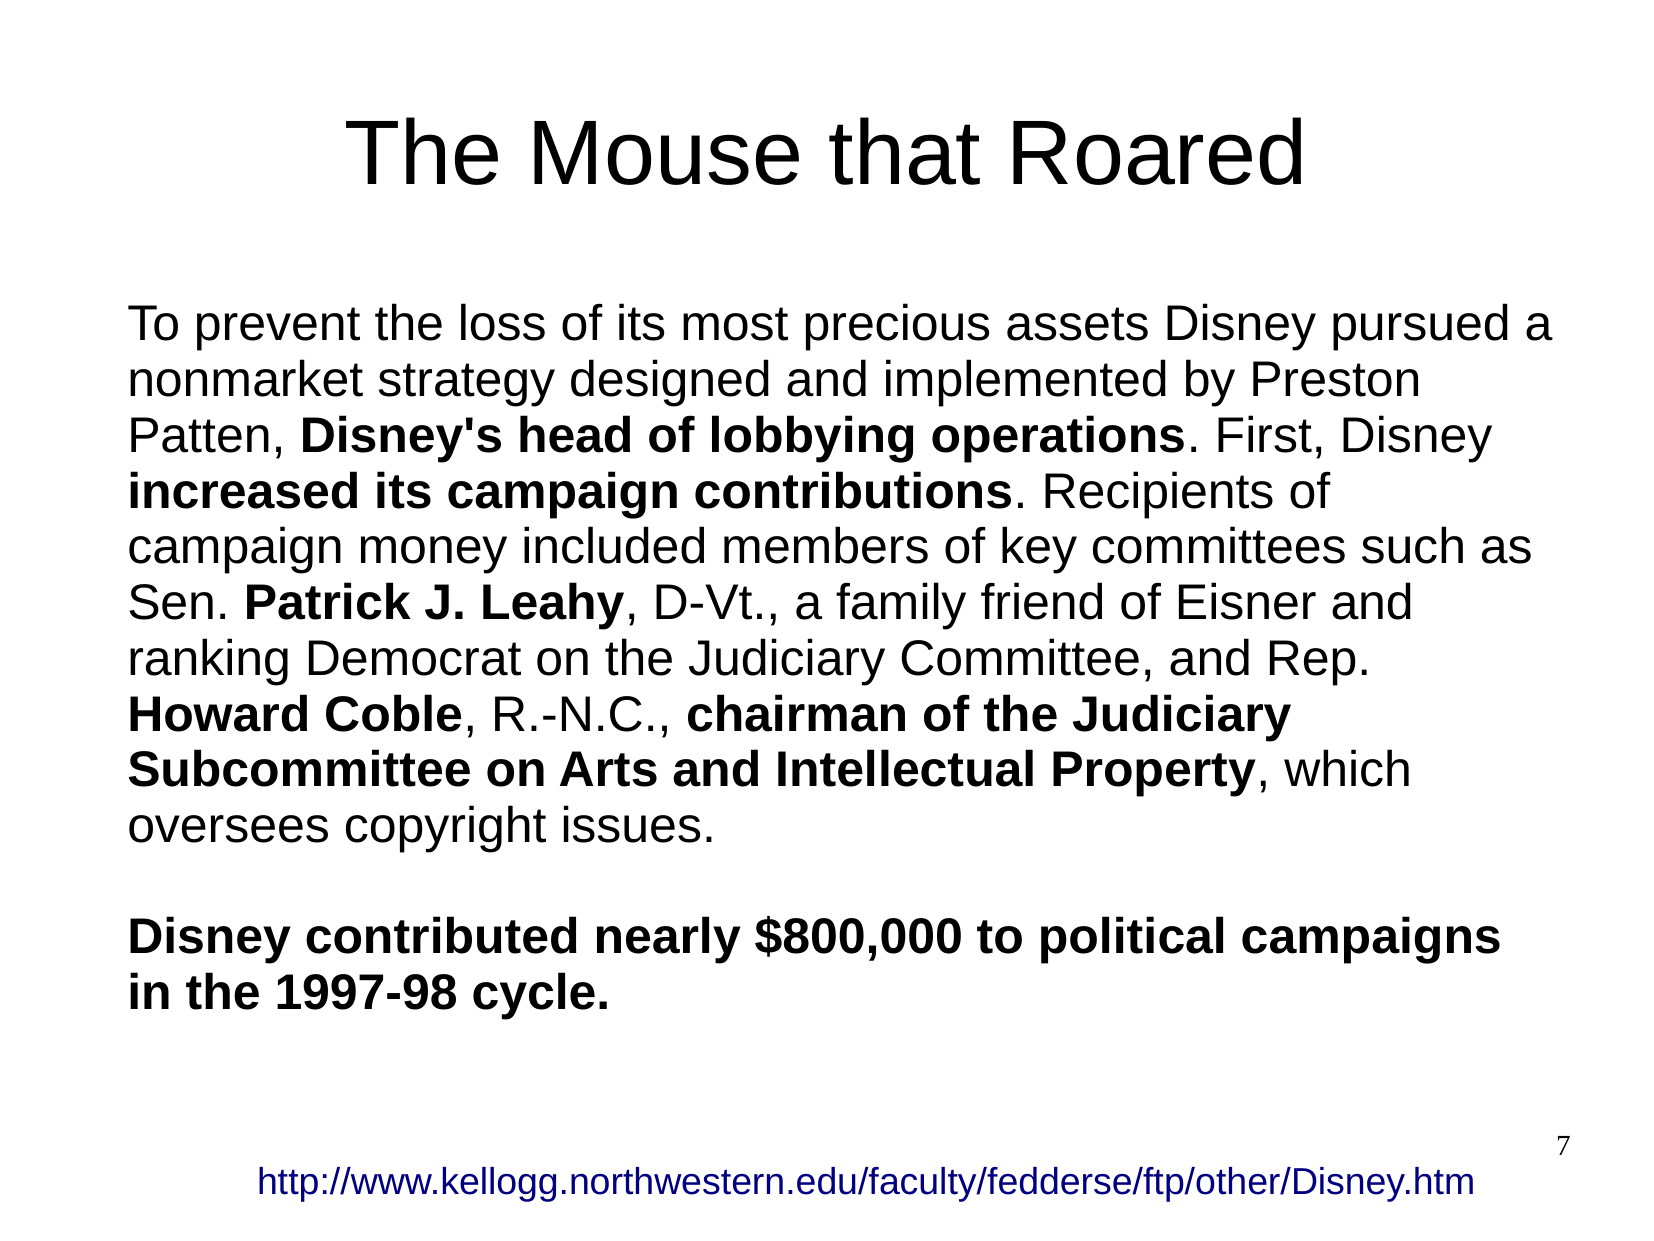

# The Mouse that Roared
To prevent the loss of its most precious assets Disney pursued a nonmarket strategy designed and implemented by Preston Patten, Disney's head of lobbying operations. First, Disney increased its campaign contributions. Recipients of campaign money included members of key committees such as Sen. Patrick J. Leahy, D-Vt., a family friend of Eisner and ranking Democrat on the Judiciary Committee, and Rep. Howard Coble, R.-N.C., chairman of the Judiciary Subcommittee on Arts and Intellectual Property, which oversees copyright issues.
Disney contributed nearly $800,000 to political campaigns in the 1997-98 cycle.
7
http://www.kellogg.northwestern.edu/faculty/fedderse/ftp/other/Disney.htm